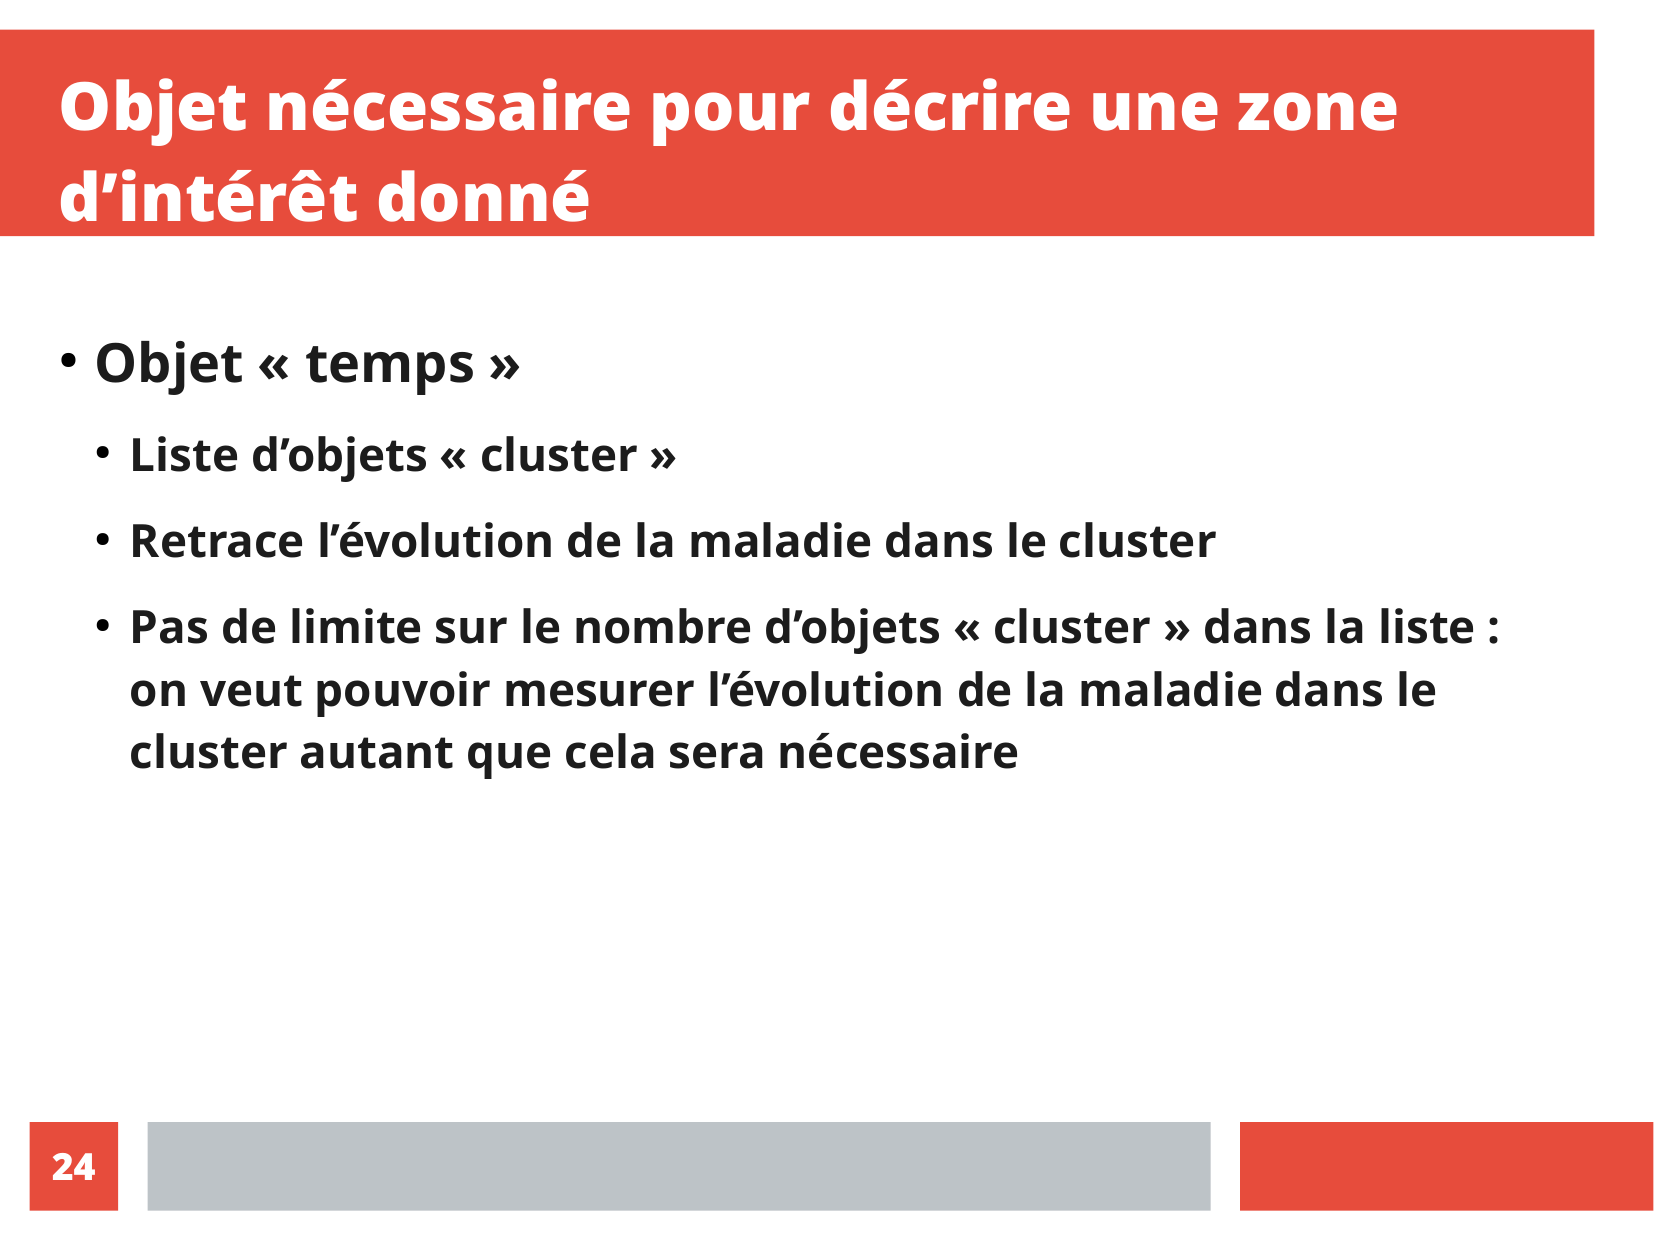

# Objet nécessaire pour décrire une zone d’intérêt donné
Objet « temps »
Liste d’objets « cluster »
Retrace l’évolution de la maladie dans le cluster
Pas de limite sur le nombre d’objets « cluster » dans la liste : on veut pouvoir mesurer l’évolution de la maladie dans le cluster autant que cela sera nécessaire
24